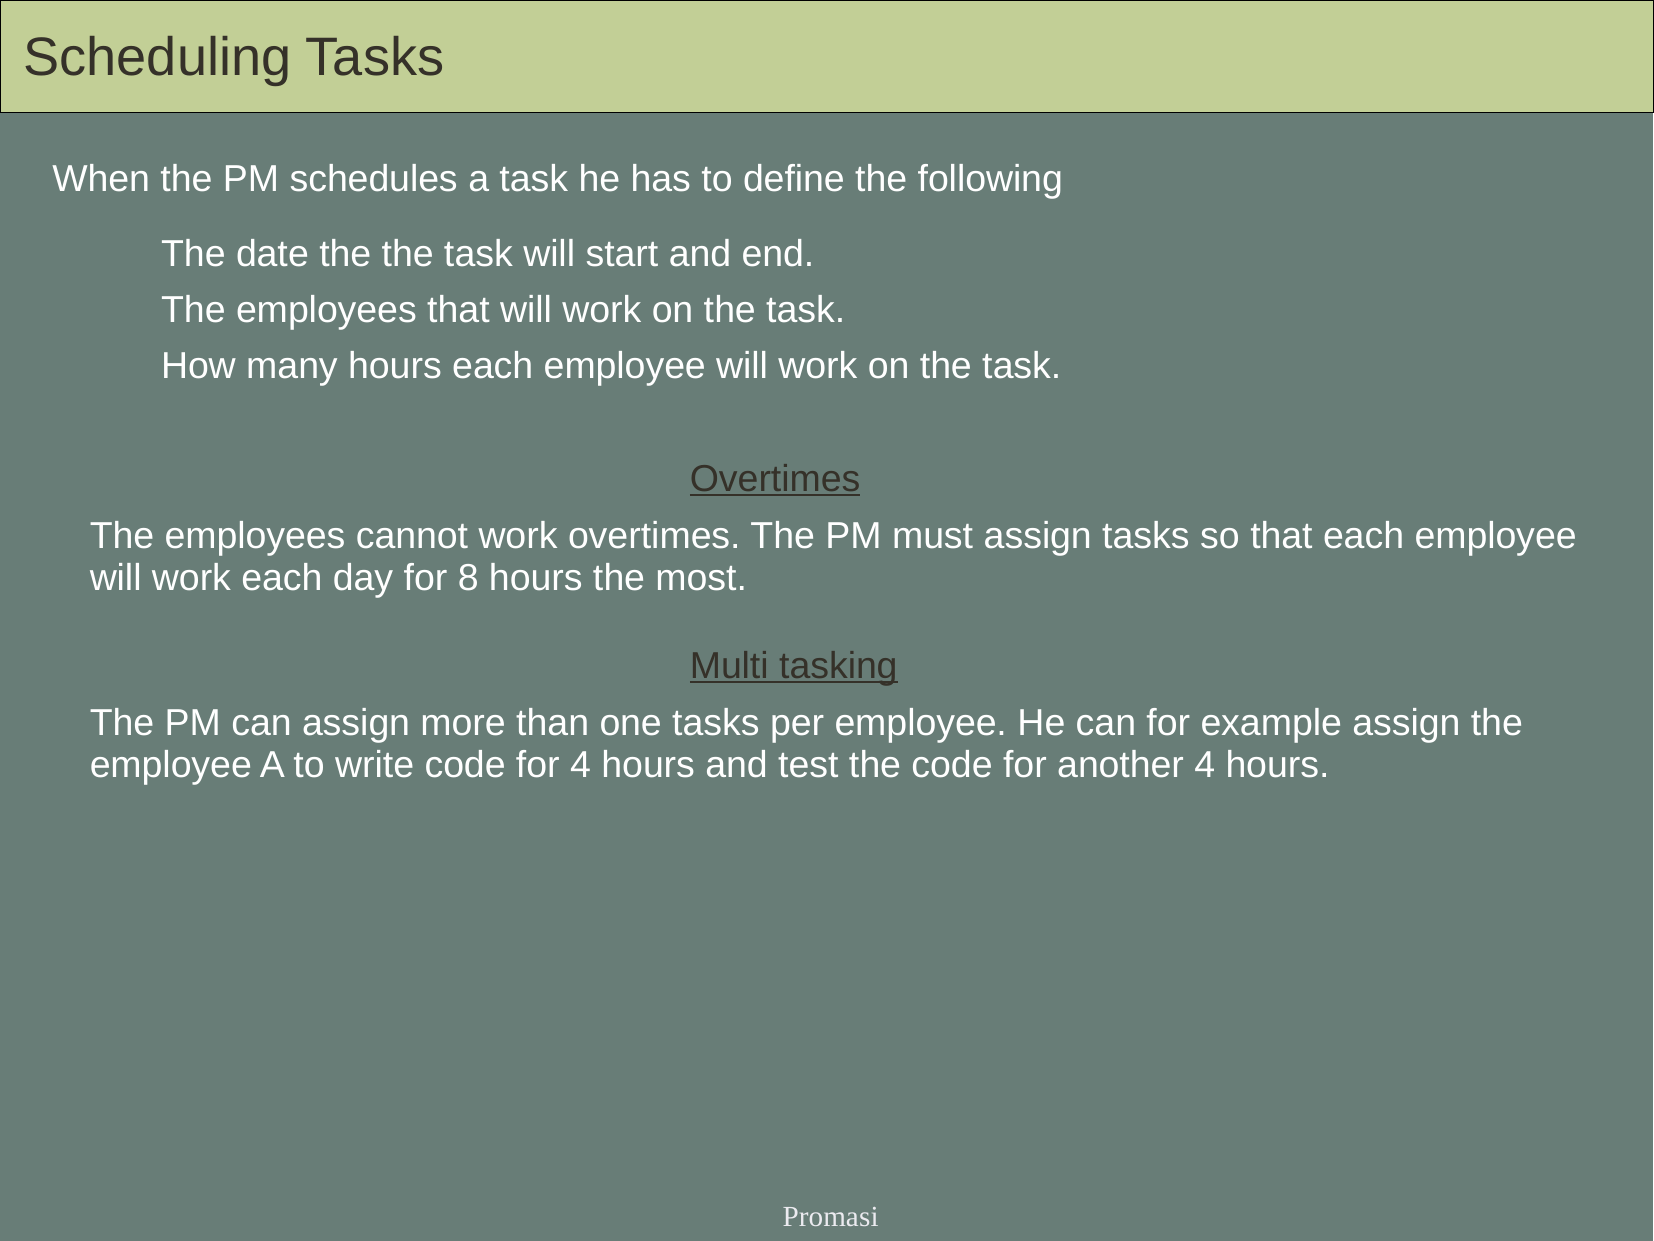

# Scheduling Tasks
When the PM schedules a task he has to define the following
The date the the task will start and end.
The employees that will work on the task.
How many hours each employee will work on the task.
Overtimes
The employees cannot work overtimes. The PM must assign tasks so that each employee
will work each day for 8 hours the most.
Multi tasking
The PM can assign more than one tasks per employee. He can for example assign the
employee A to write code for 4 hours and test the code for another 4 hours.